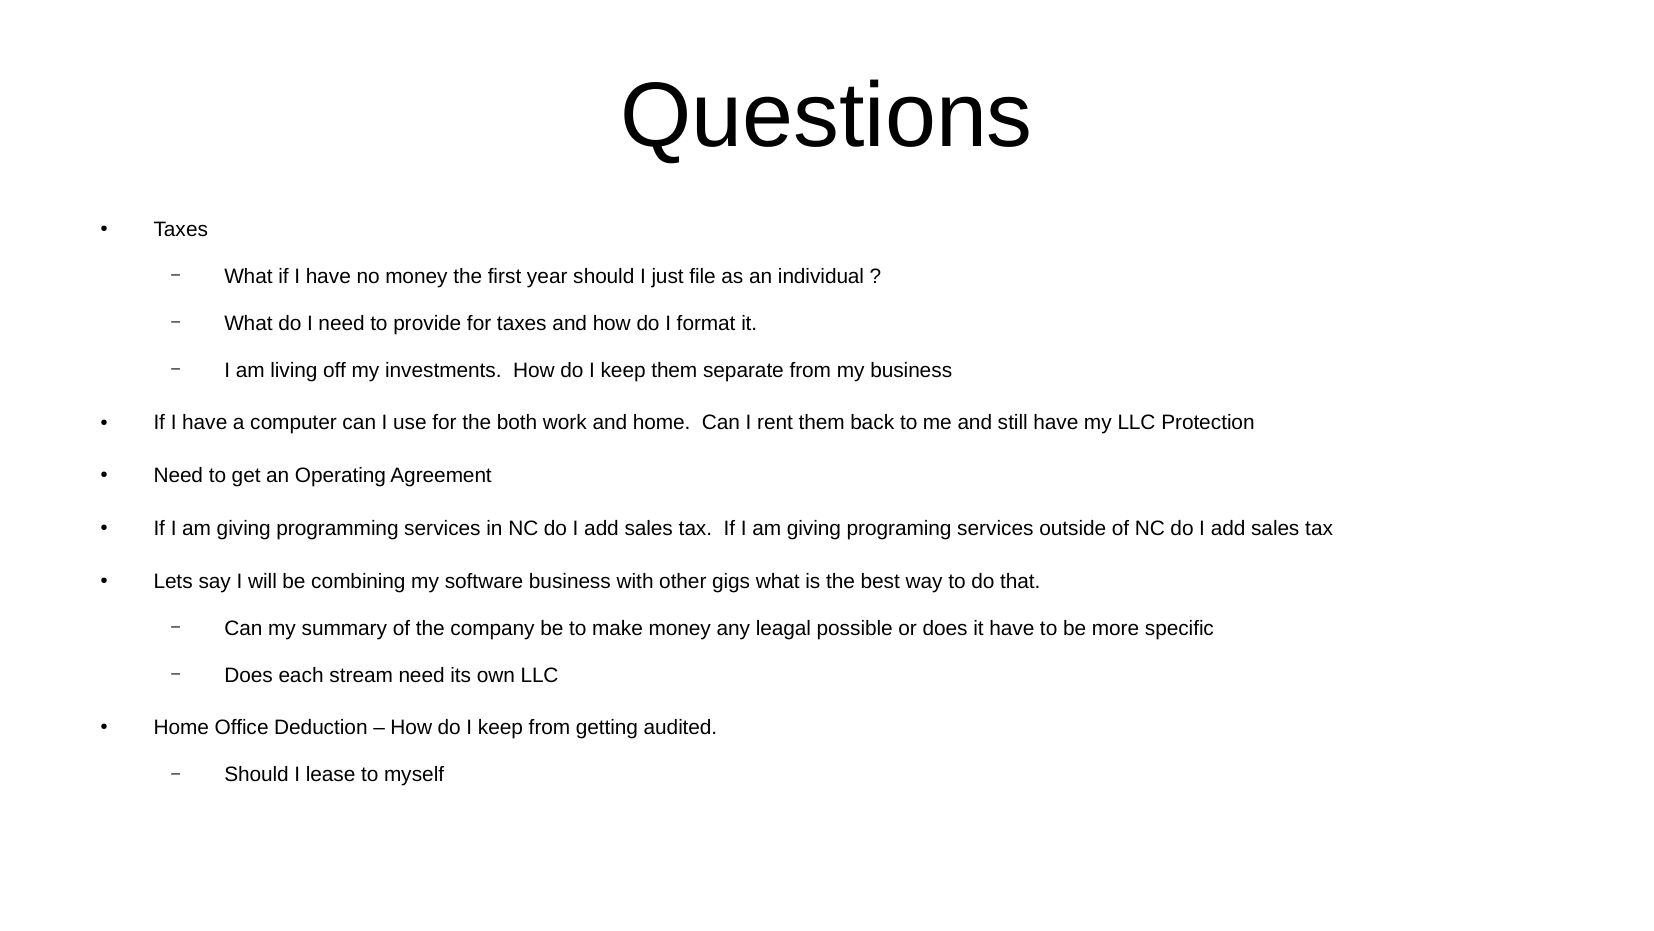

# Questions
Taxes
What if I have no money the first year should I just file as an individual ?
What do I need to provide for taxes and how do I format it.
I am living off my investments. How do I keep them separate from my business
If I have a computer can I use for the both work and home. Can I rent them back to me and still have my LLC Protection
Need to get an Operating Agreement
If I am giving programming services in NC do I add sales tax. If I am giving programing services outside of NC do I add sales tax
Lets say I will be combining my software business with other gigs what is the best way to do that.
Can my summary of the company be to make money any leagal possible or does it have to be more specific
Does each stream need its own LLC
Home Office Deduction – How do I keep from getting audited.
Should I lease to myself